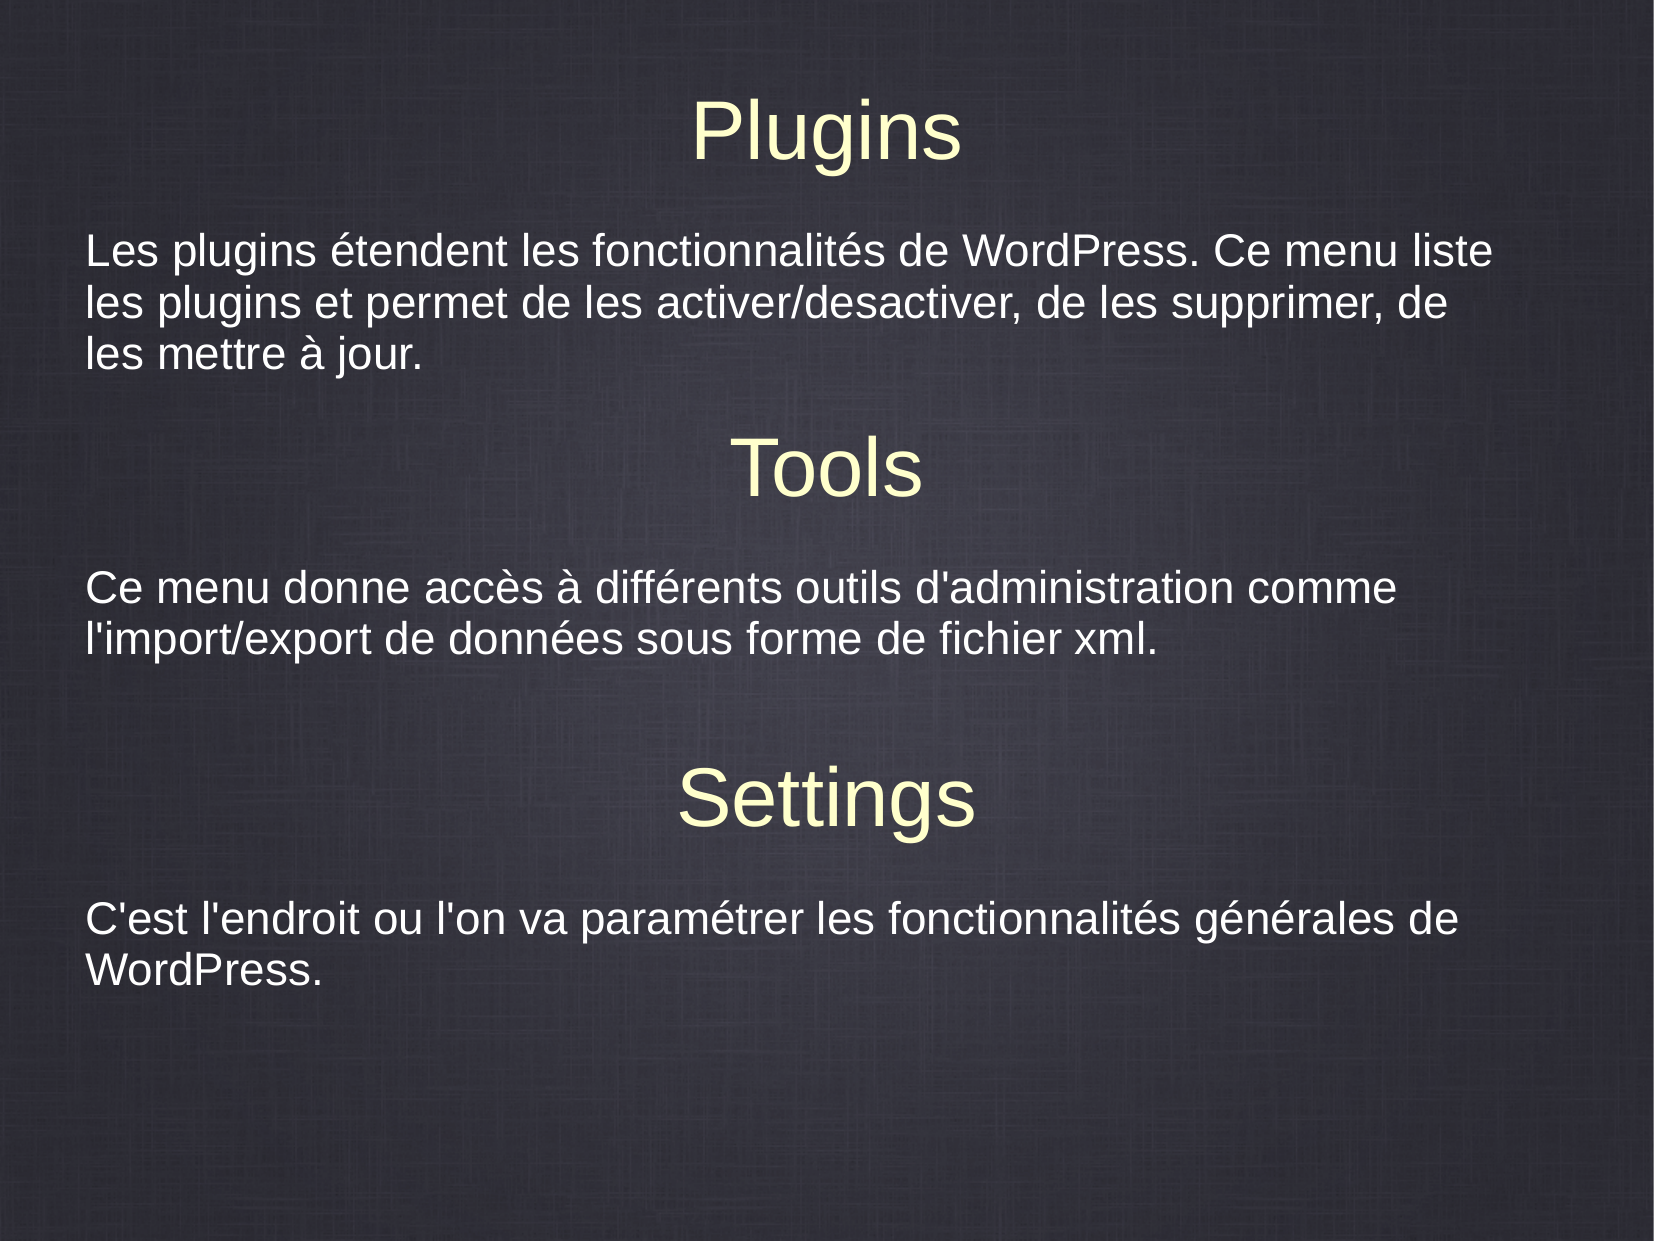

Plugins
Les plugins étendent les fonctionnalités de WordPress. Ce menu liste les plugins et permet de les activer/desactiver, de les supprimer, de les mettre à jour.
Tools
Ce menu donne accès à différents outils d'administration comme l'import/export de données sous forme de fichier xml.
Settings
C'est l'endroit ou l'on va paramétrer les fonctionnalités générales de WordPress.